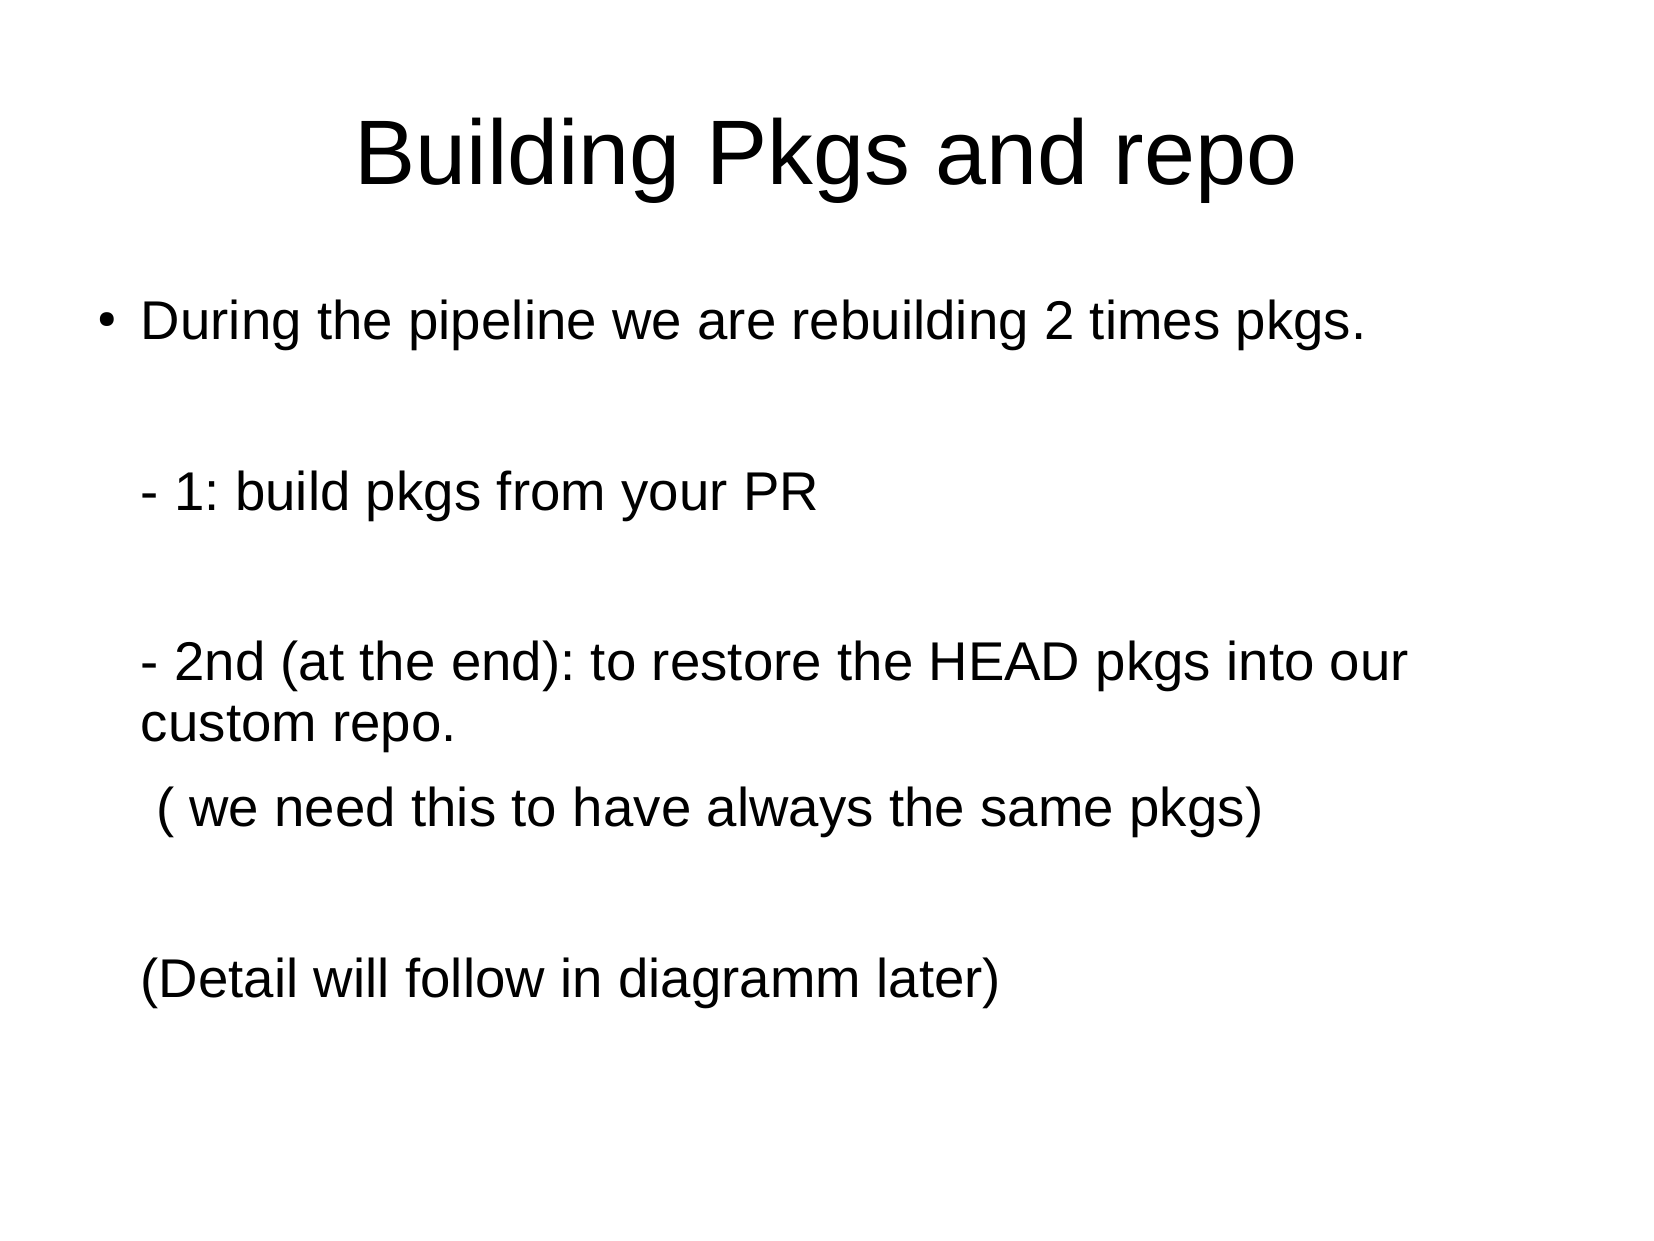

# Building Pkgs and repo
During the pipeline we are rebuilding 2 times pkgs.
- 1: build pkgs from your PR
- 2nd (at the end): to restore the HEAD pkgs into our custom repo.
 ( we need this to have always the same pkgs)
(Detail will follow in diagramm later)